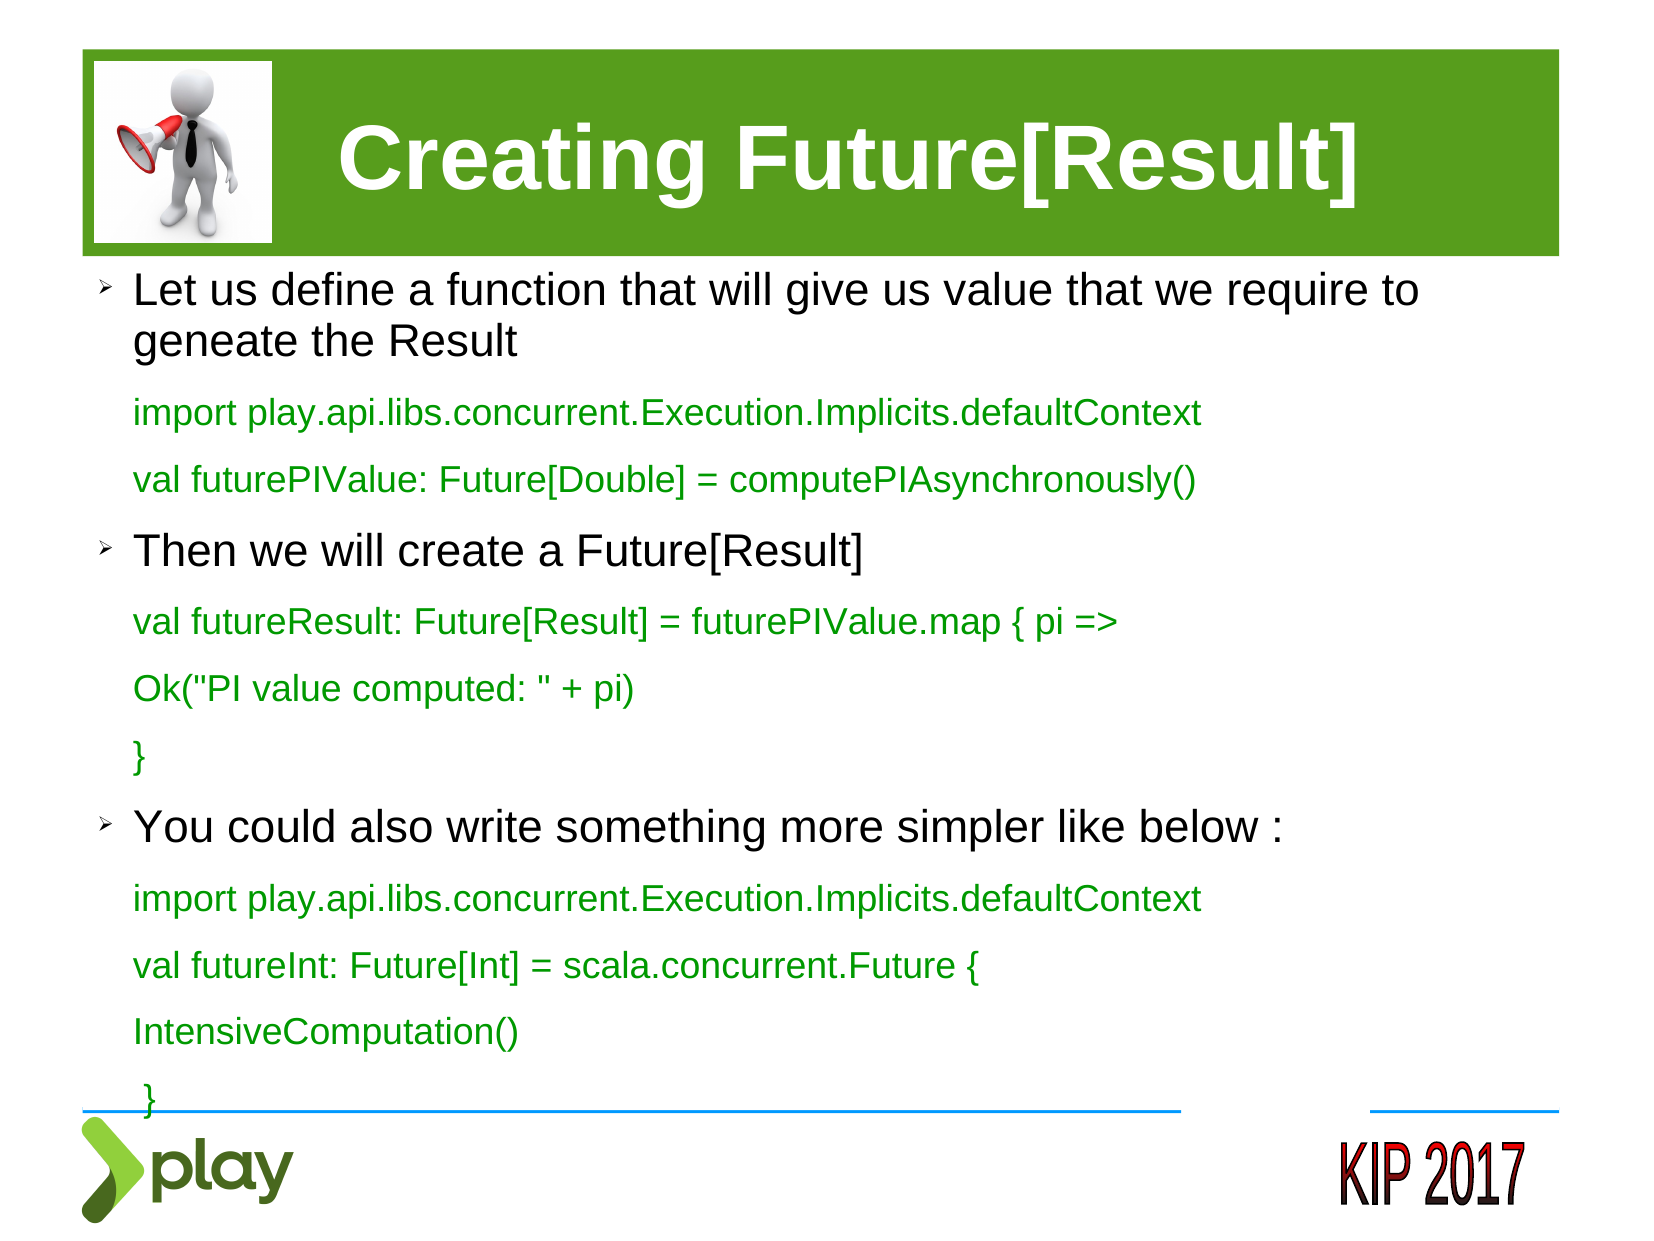

# Creating Future[Result]
Let us define a function that will give us value that we require to geneate the Result
import play.api.libs.concurrent.Execution.Implicits.defaultContext
val futurePIValue: Future[Double] = computePIAsynchronously()
Then we will create a Future[Result]
val futureResult: Future[Result] = futurePIValue.map { pi =>
Ok("PI value computed: " + pi)
}
You could also write something more simpler like below :
import play.api.libs.concurrent.Execution.Implicits.defaultContext
val futureInt: Future[Int] = scala.concurrent.Future {
IntensiveComputation()
 }